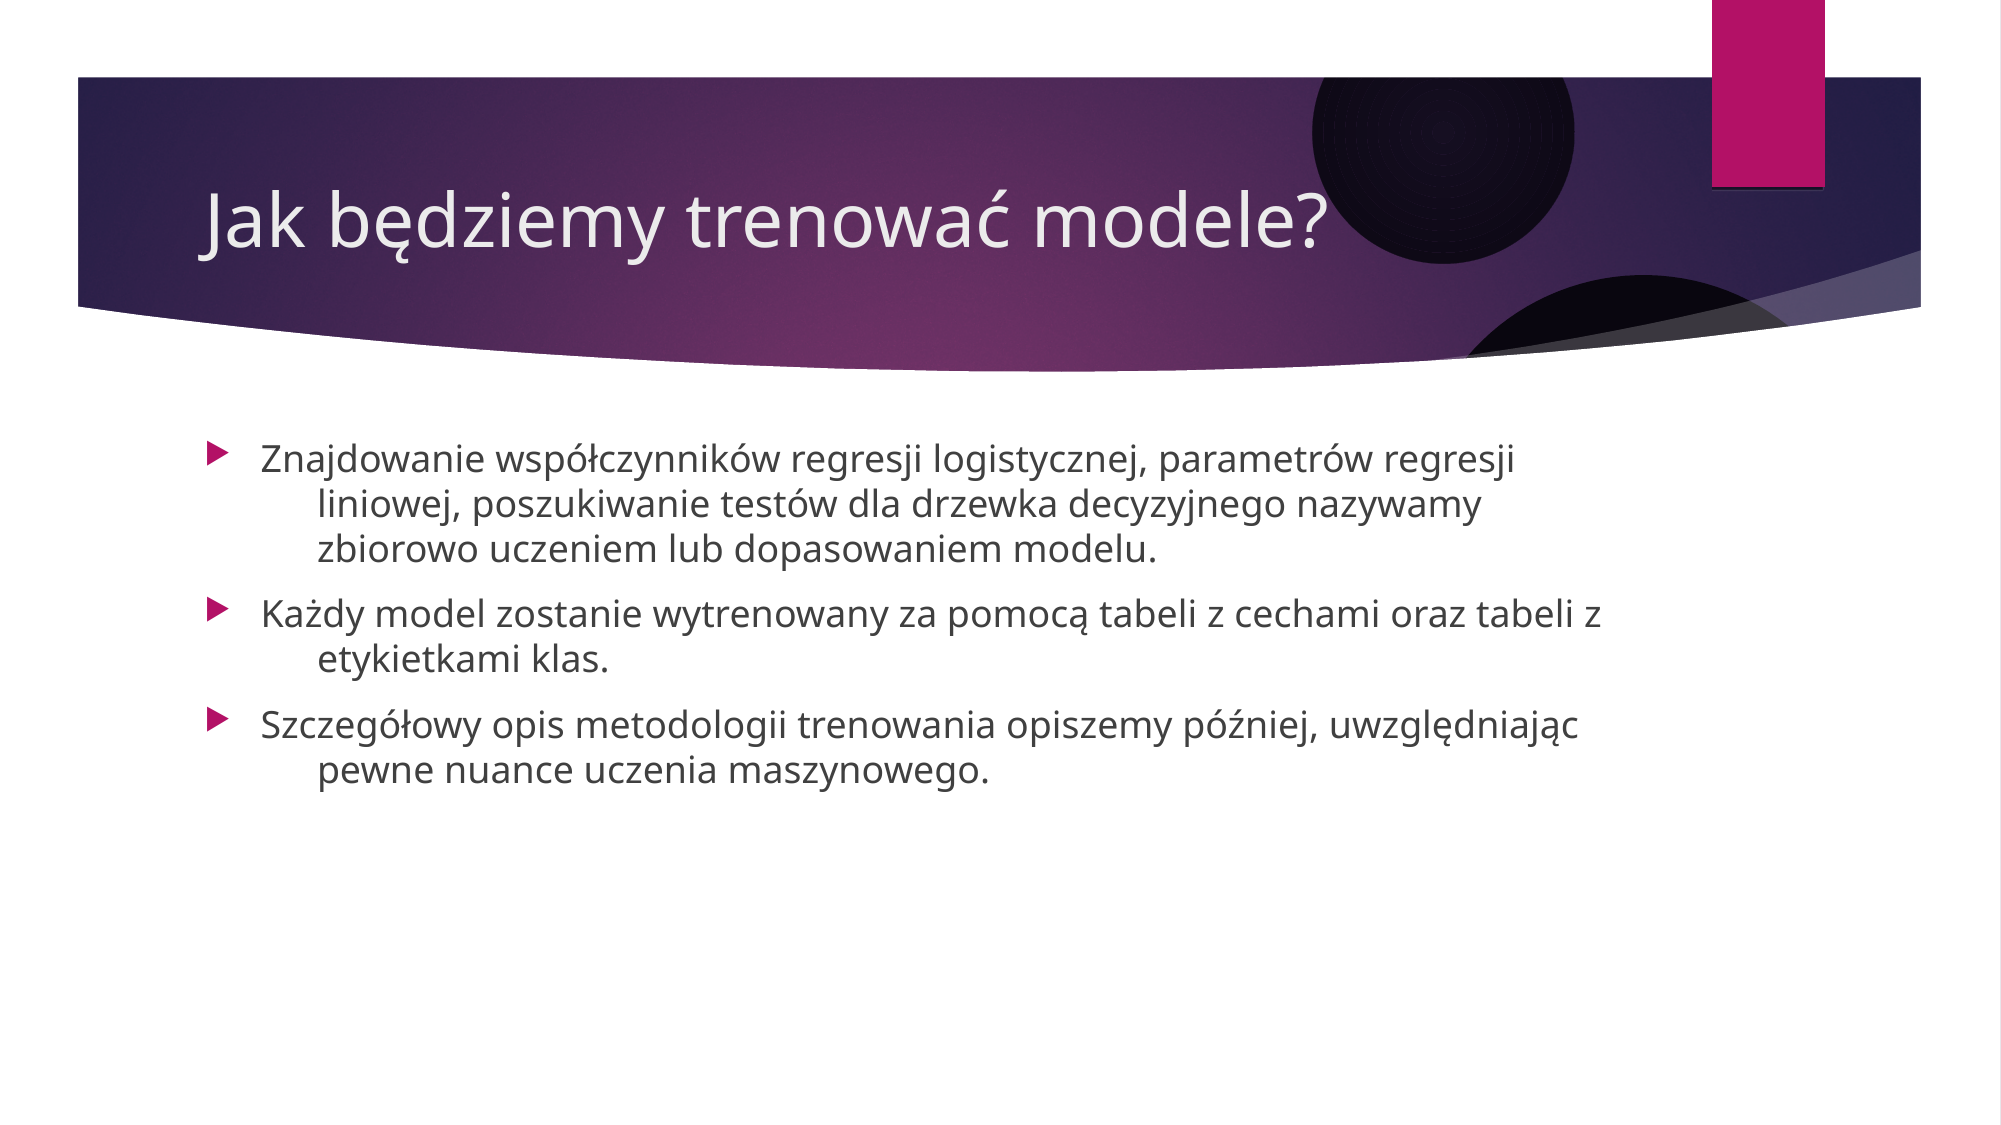

# Jak będziemy trenować modele?
Znajdowanie współczynników regresji logistycznej, parametrów regresji liniowej, poszukiwanie testów dla drzewka decyzyjnego nazywamy zbiorowo uczeniem lub dopasowaniem modelu.
Każdy model zostanie wytrenowany za pomocą tabeli z cechami oraz tabeli z etykietkami klas.
Szczegółowy opis metodologii trenowania opiszemy później, uwzględniając pewne nuance uczenia maszynowego.